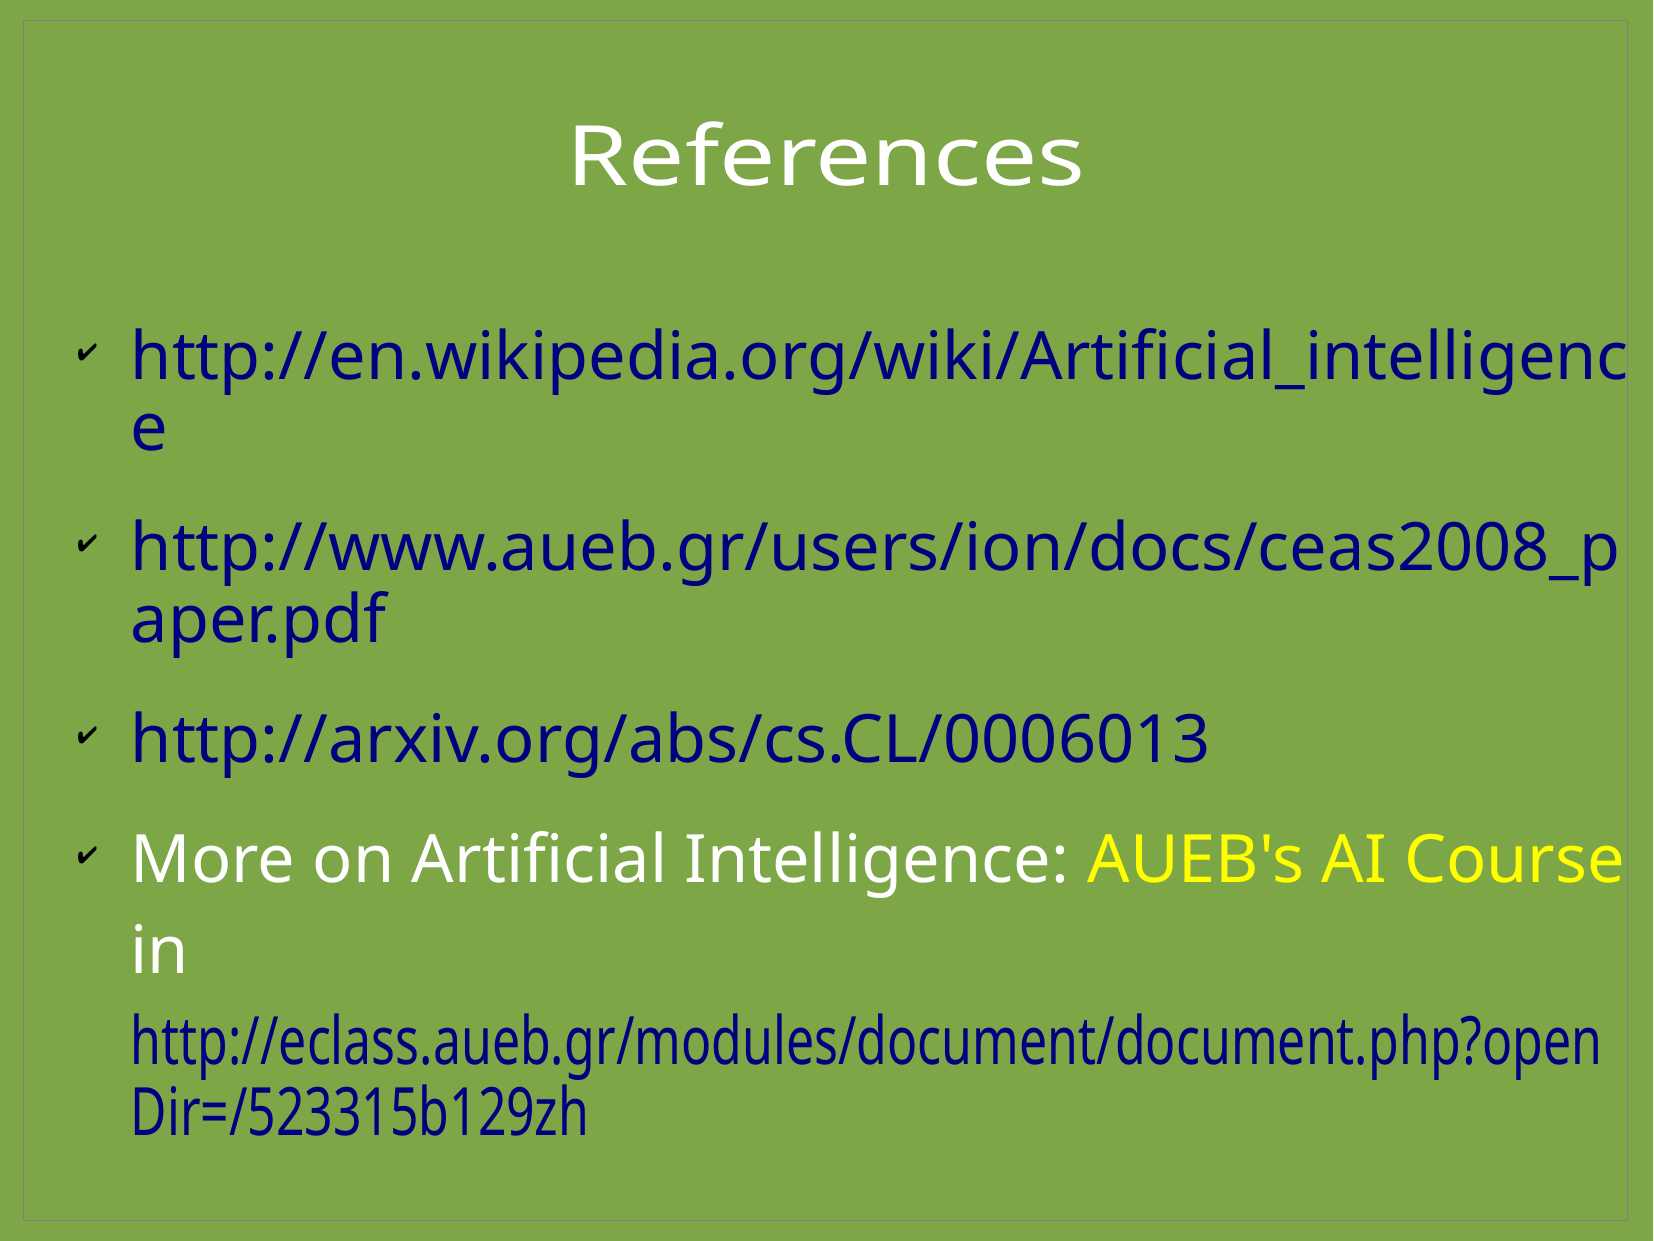

# References
http://en.wikipedia.org/wiki/Artificial_intelligence
http://www.aueb.gr/users/ion/docs/ceas2008_paper.pdf
http://arxiv.org/abs/cs.CL/0006013
More on Artificial Intelligence: AUEB's AI Course in http://eclass.aueb.gr/modules/document/document.php?openDir=/523315b129zh